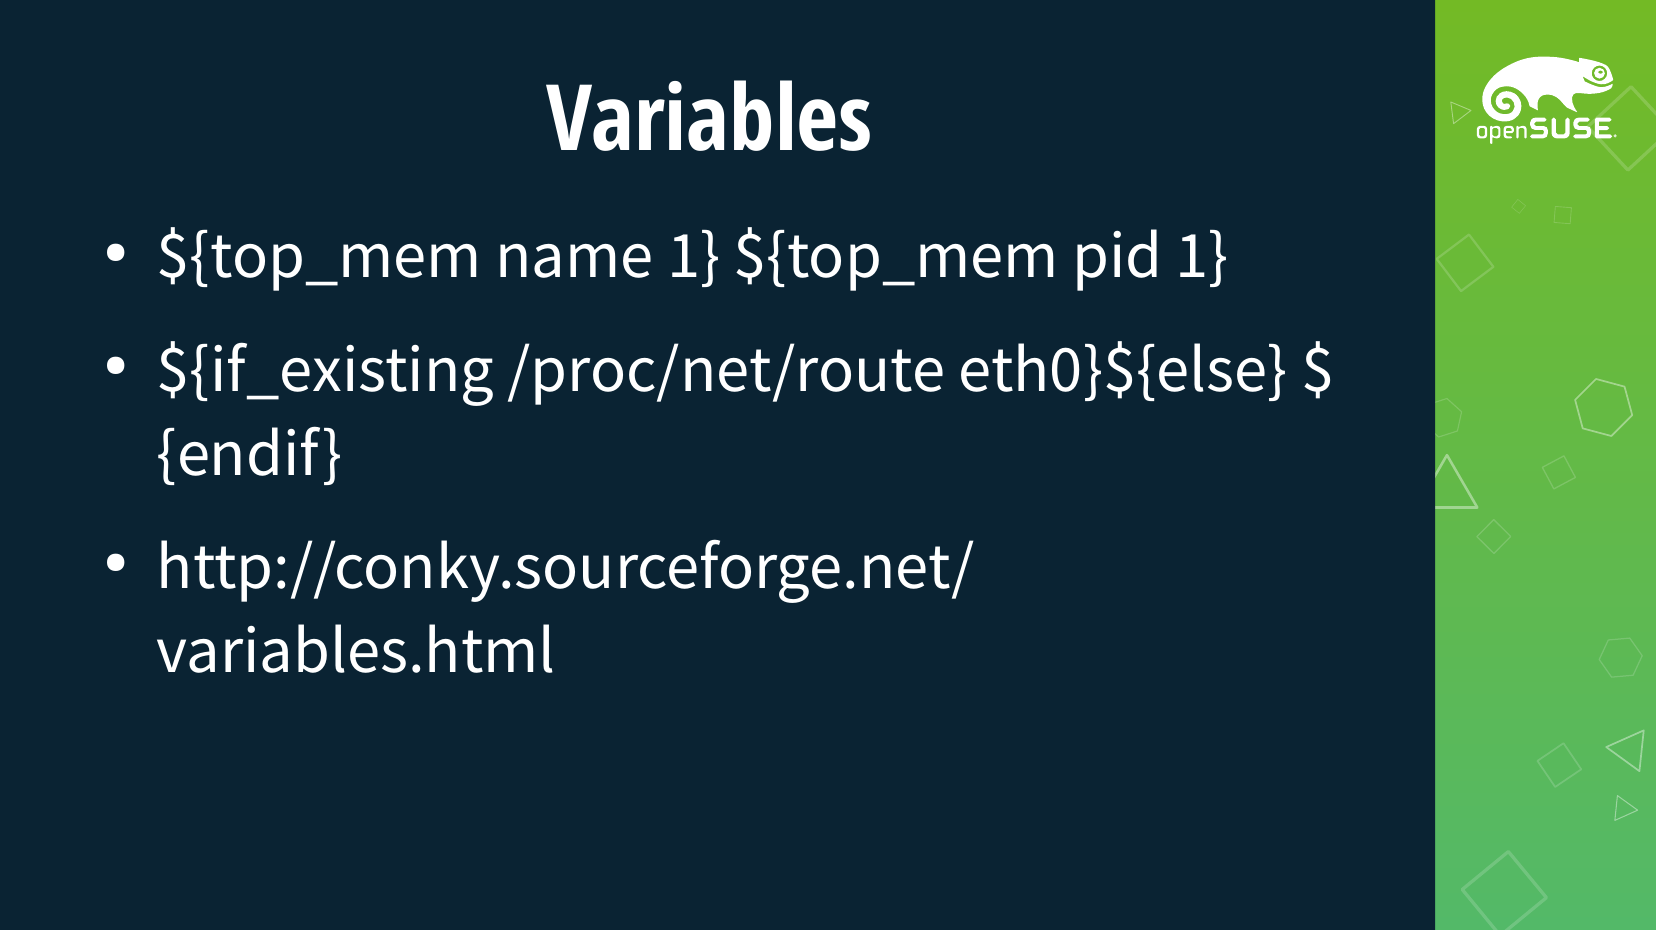

# Variables
${top_mem name 1} ${top_mem pid 1}
${if_existing /proc/net/route eth0}${else} ${endif}
http://conky.sourceforge.net/variables.html